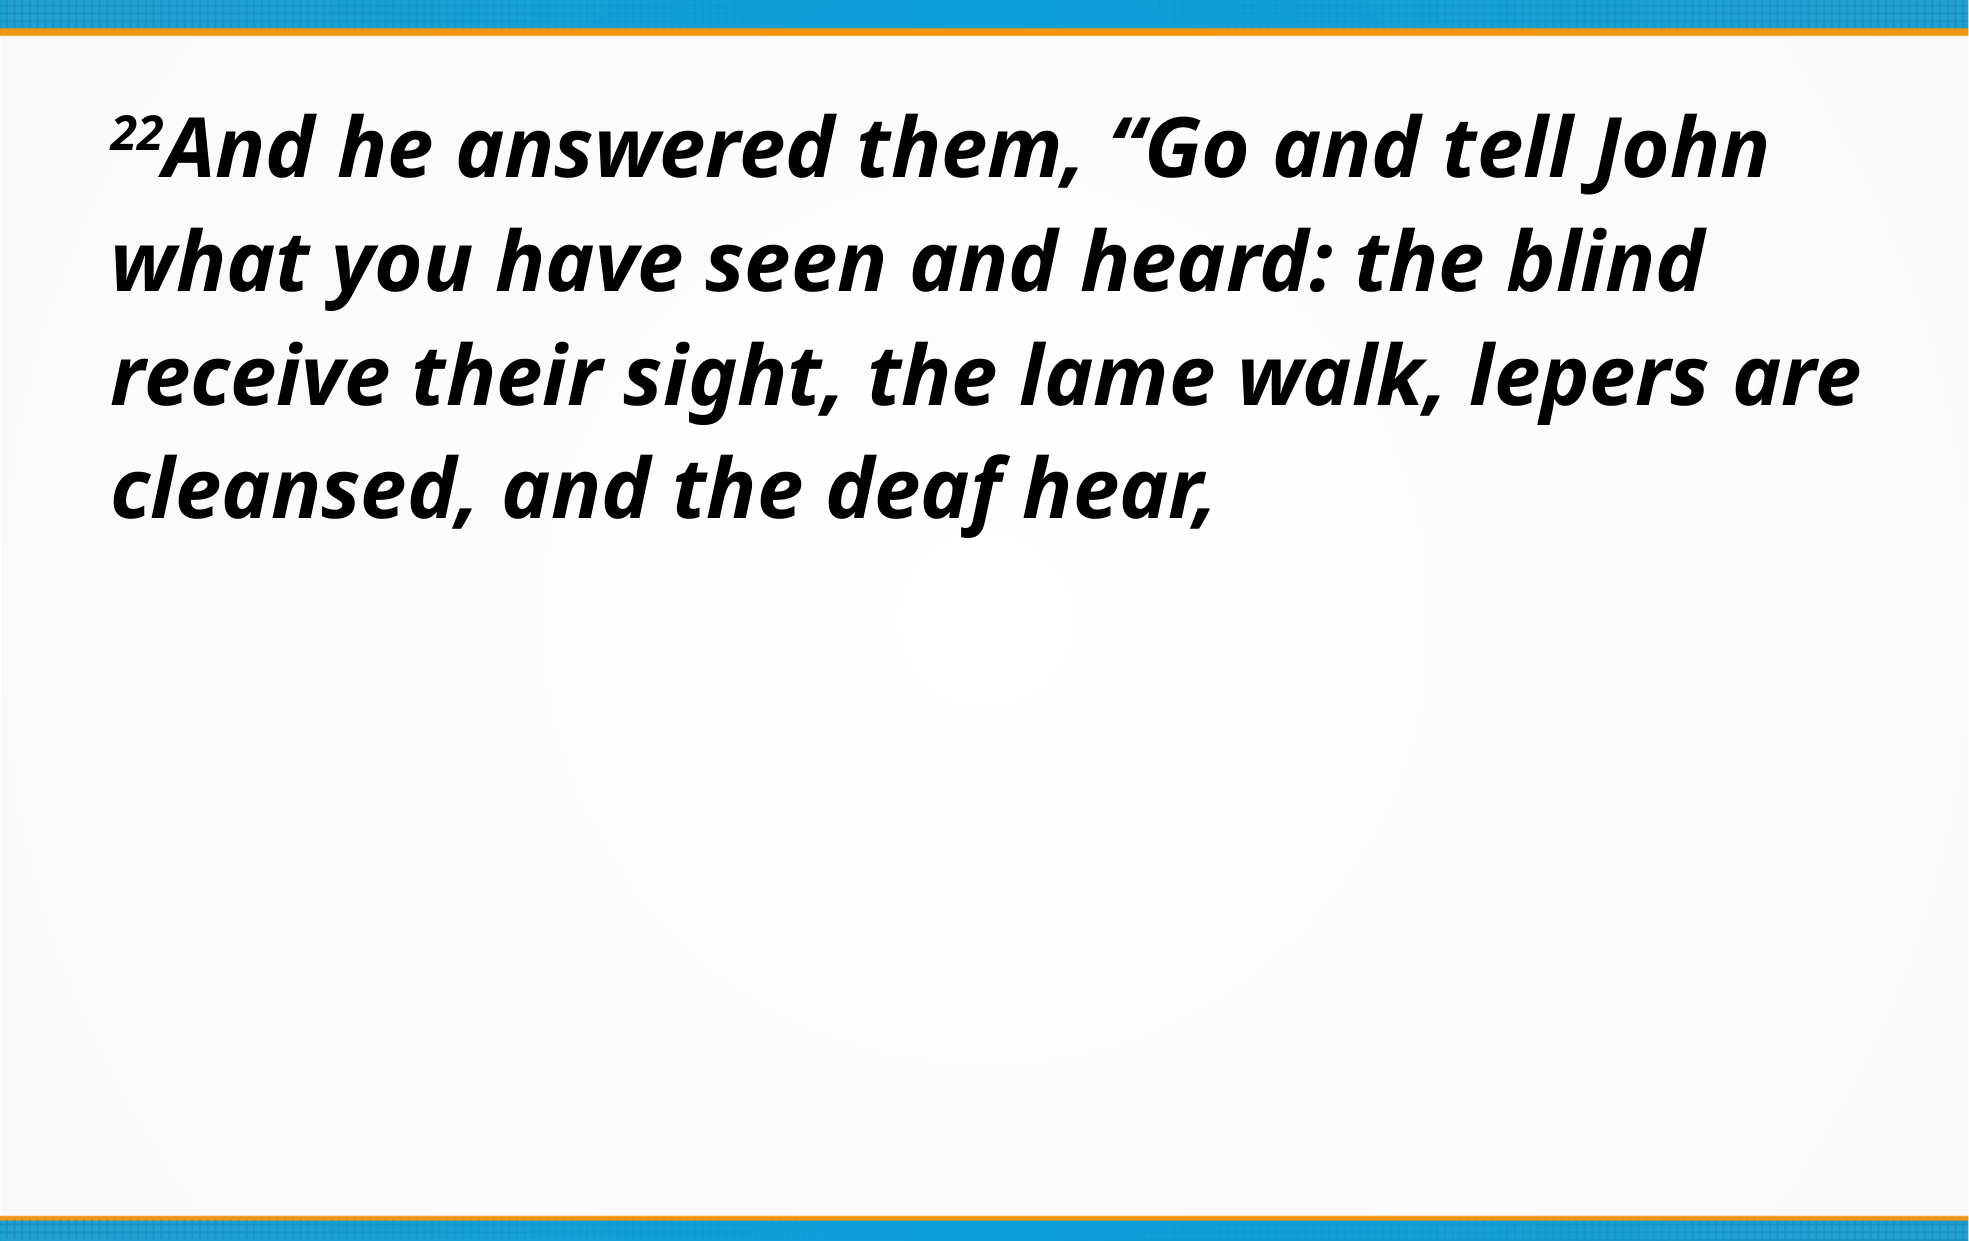

# 22And he answered them, “Go and tell John what you have seen and heard: the blind receive their sight, the lame walk, lepers are cleansed, and the deaf hear,